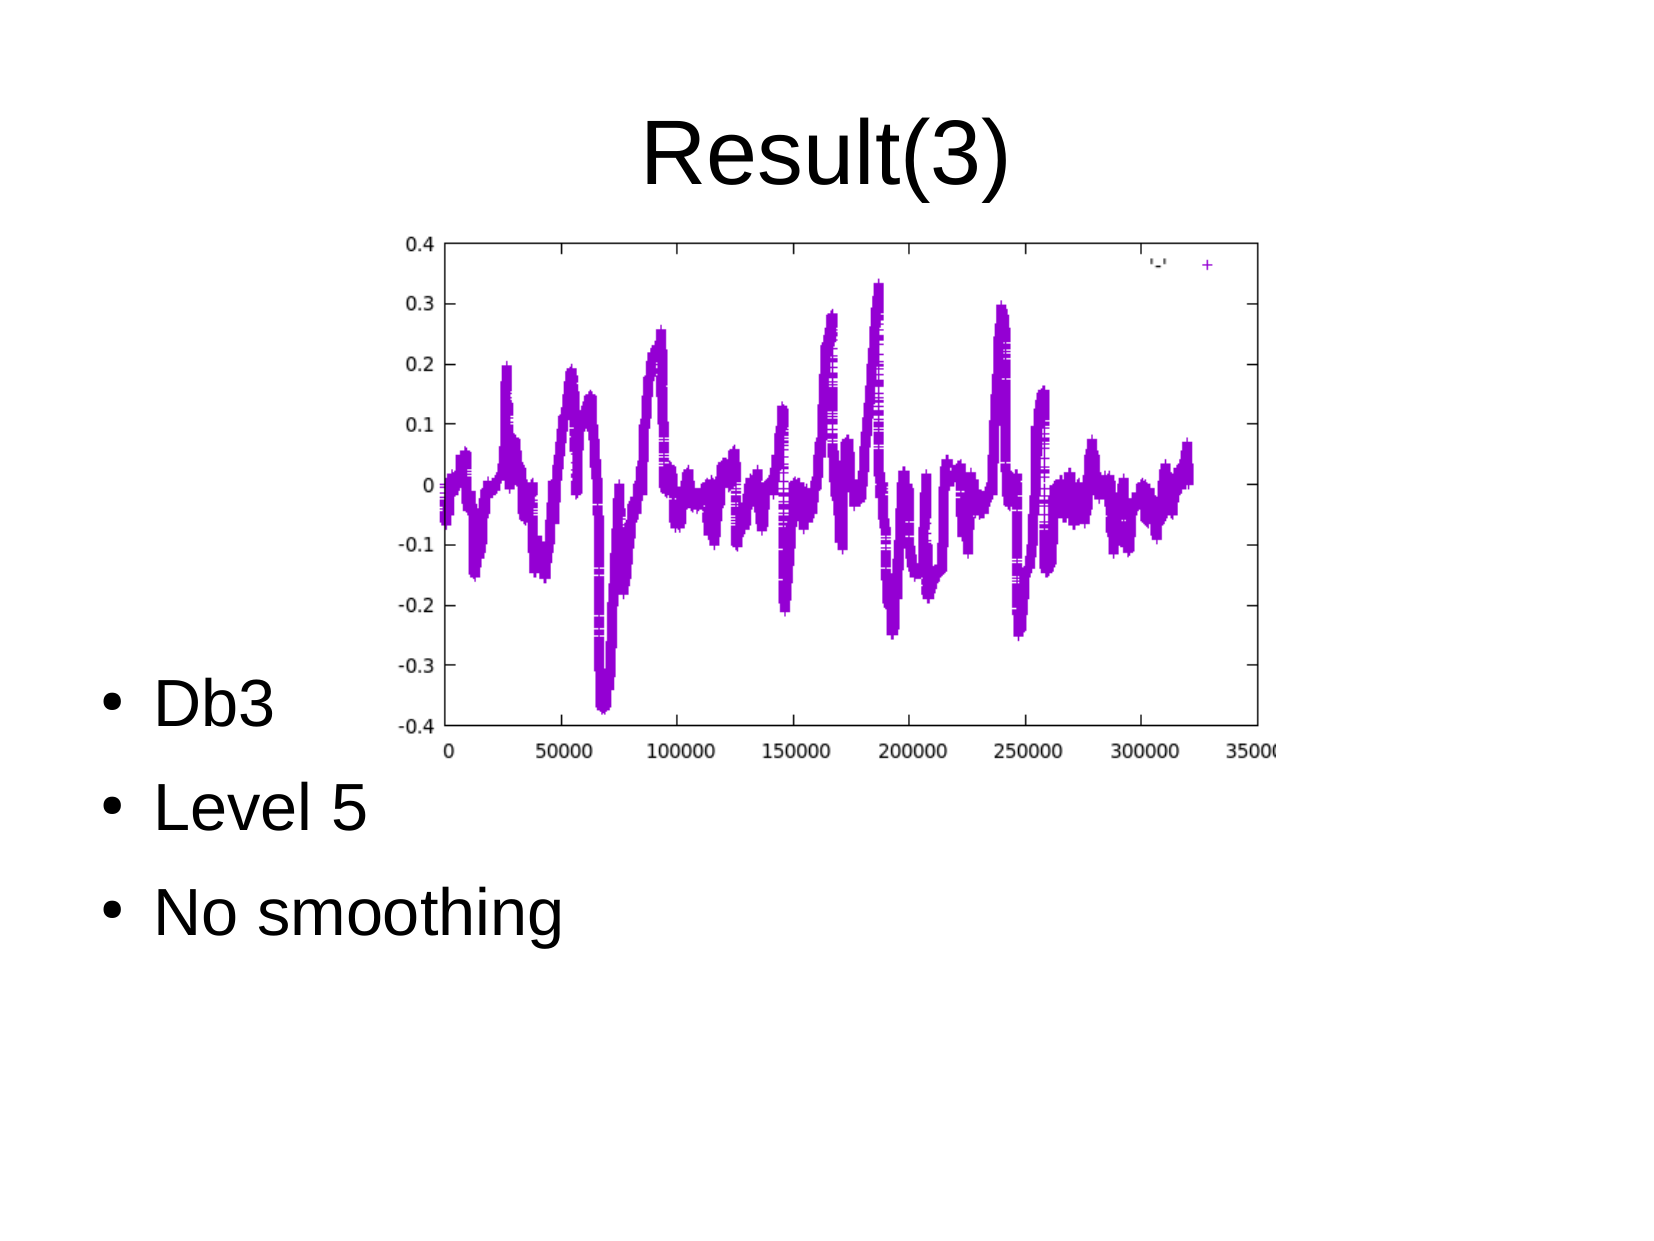

# Result(3)
Db3
Level 5
No smoothing